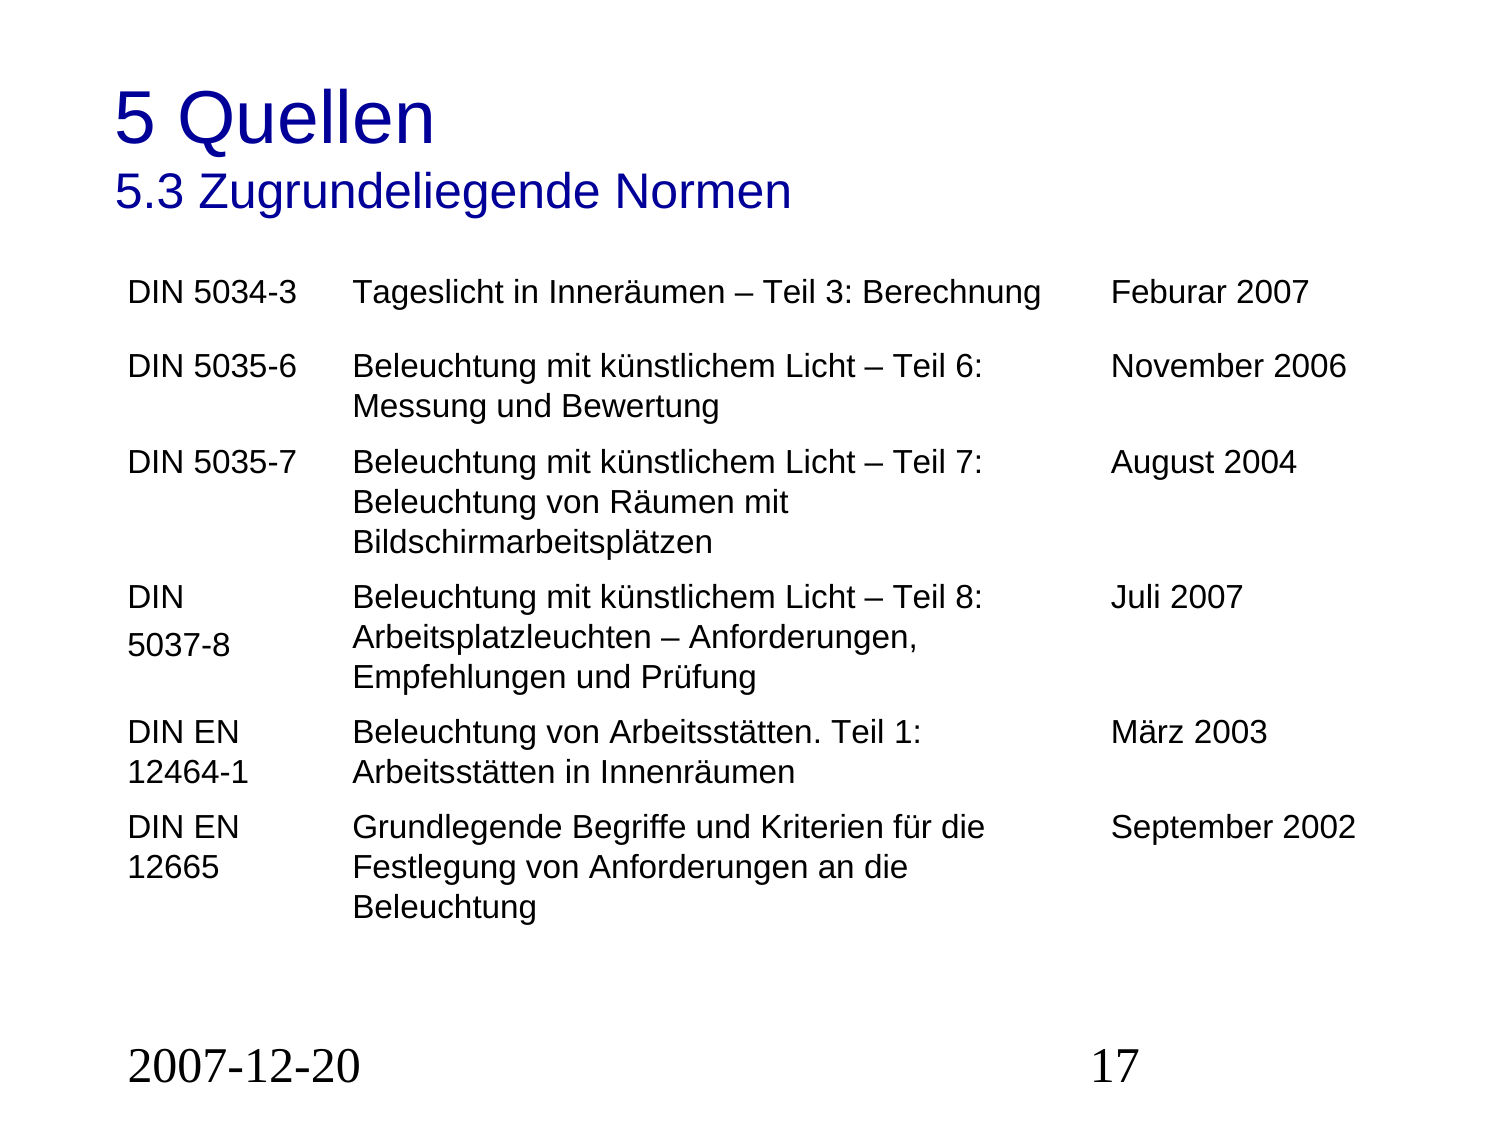

# 5 Quellen 5.3 Zugrundeliegende Normen
| DIN 5034-3 | Tageslicht in Inneräumen – Teil 3: Berechnung | Feburar 2007 |
| --- | --- | --- |
| DIN 5035-6 | Beleuchtung mit künstlichem Licht – Teil 6: Messung und Bewertung | November 2006 |
| DIN 5035-7 | Beleuchtung mit künstlichem Licht – Teil 7: Beleuchtung von Räumen mit Bildschirmarbeitsplätzen | August 2004 |
| DIN 5037-8 | Beleuchtung mit künstlichem Licht – Teil 8: Arbeitsplatzleuchten – Anforderungen, Empfehlungen und Prüfung | Juli 2007 |
| DIN EN 12464-1 | Beleuchtung von Arbeitsstätten. Teil 1: Arbeitsstätten in Innenräumen | März 2003 |
| DIN EN 12665 | Grundlegende Begriffe und Kriterien für die Festlegung von Anforderungen an die Beleuchtung | September 2002 |
2007-12-20
17